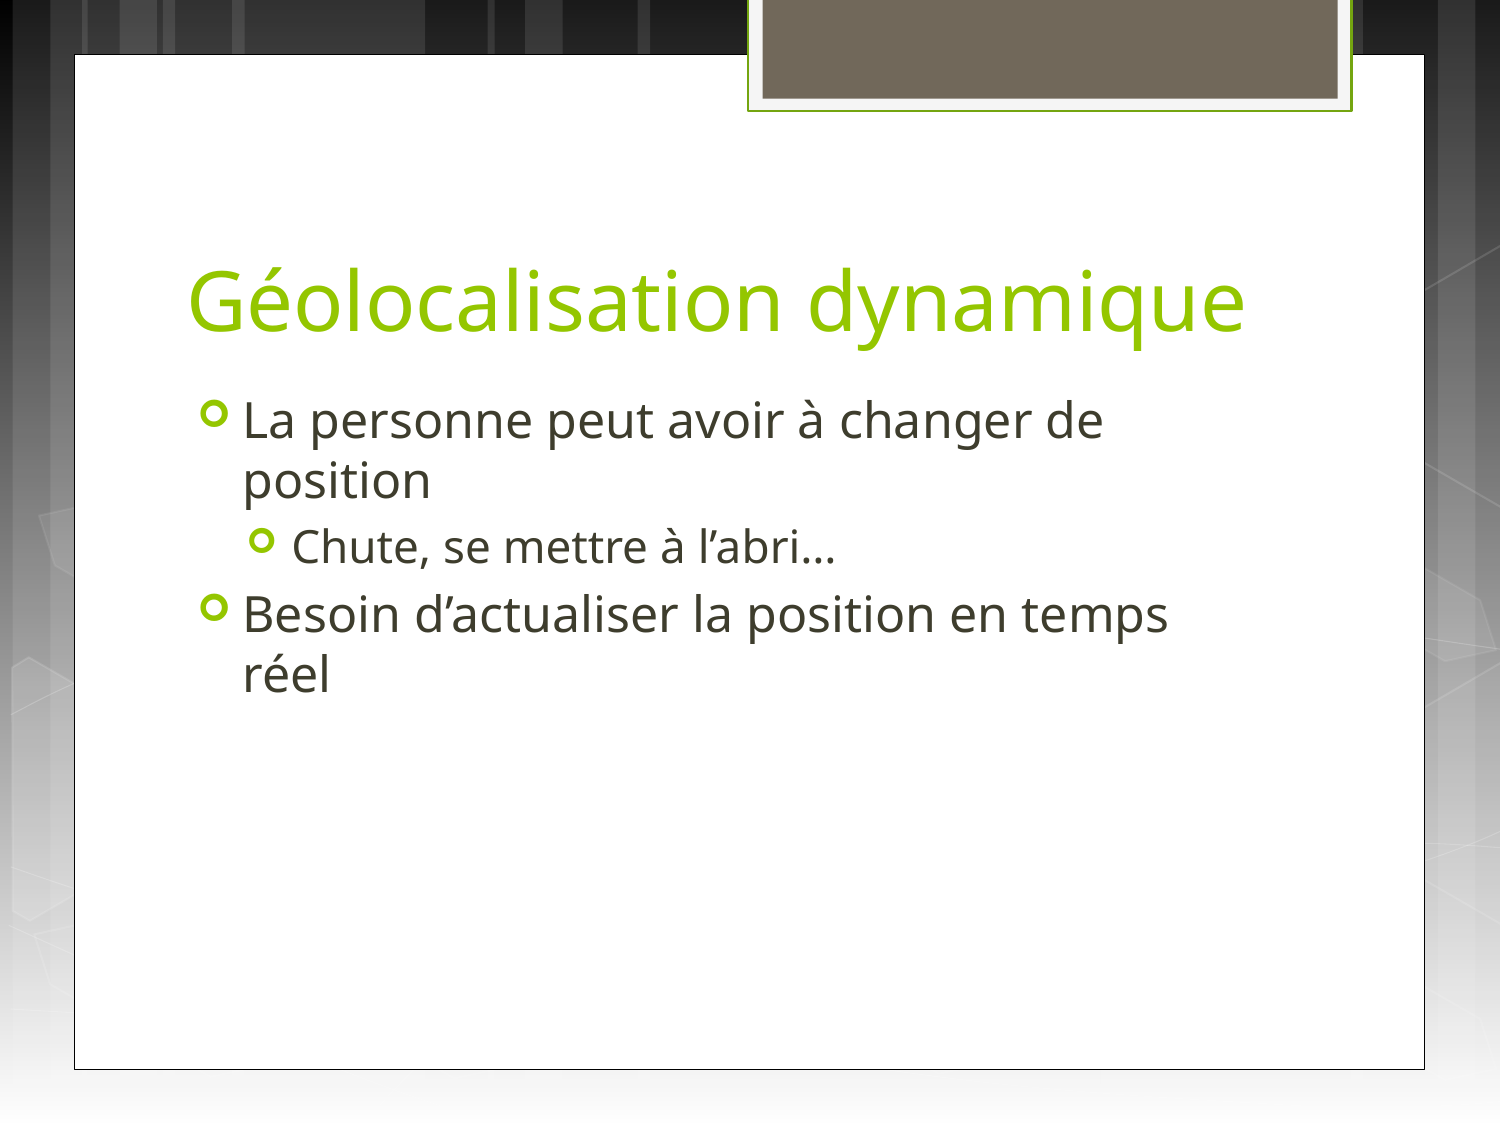

# Géolocalisation dynamique
La personne peut avoir à changer de position
Chute, se mettre à l’abri…
Besoin d’actualiser la position en temps réel